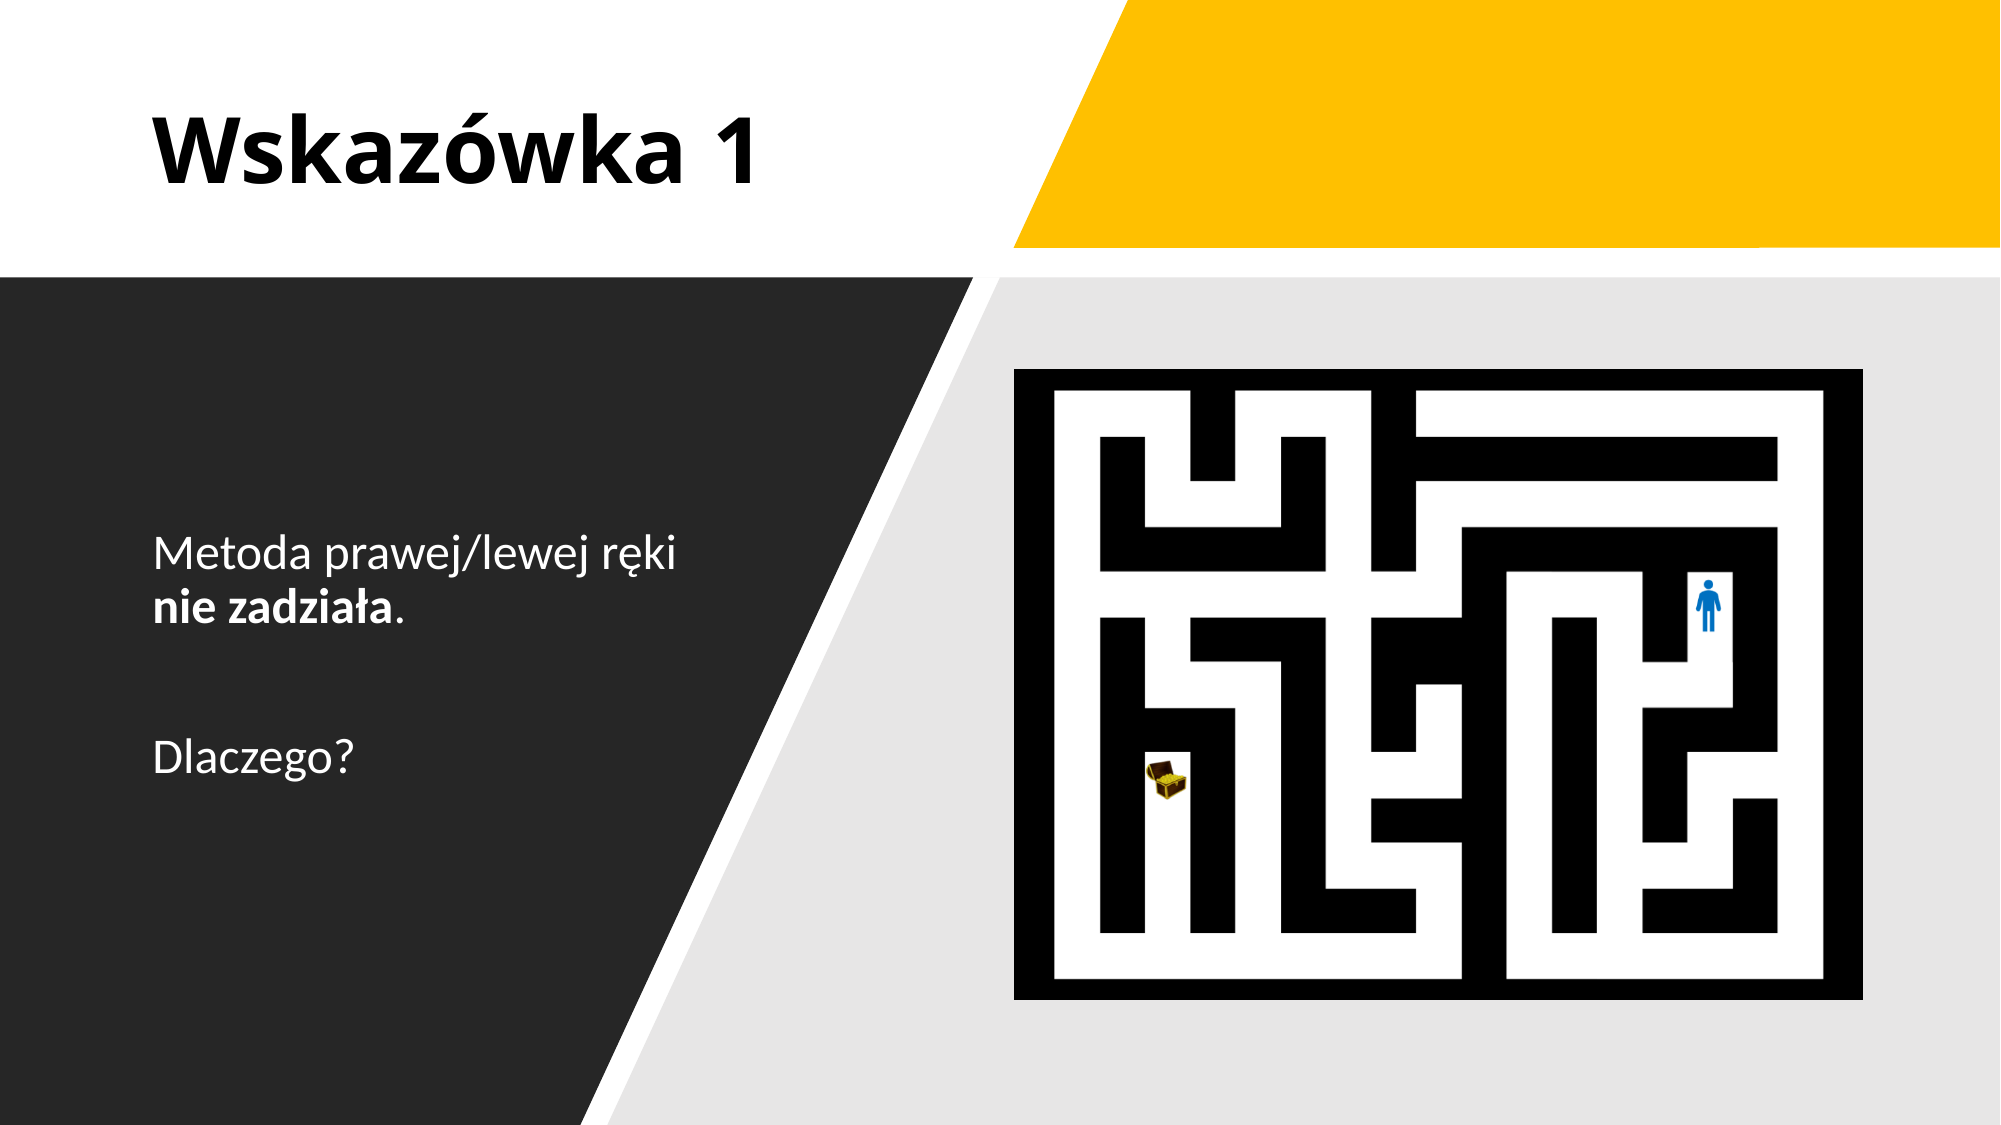

# Wskazówka 1
Metoda prawej/lewej ręki nie zadziała.
Dlaczego?